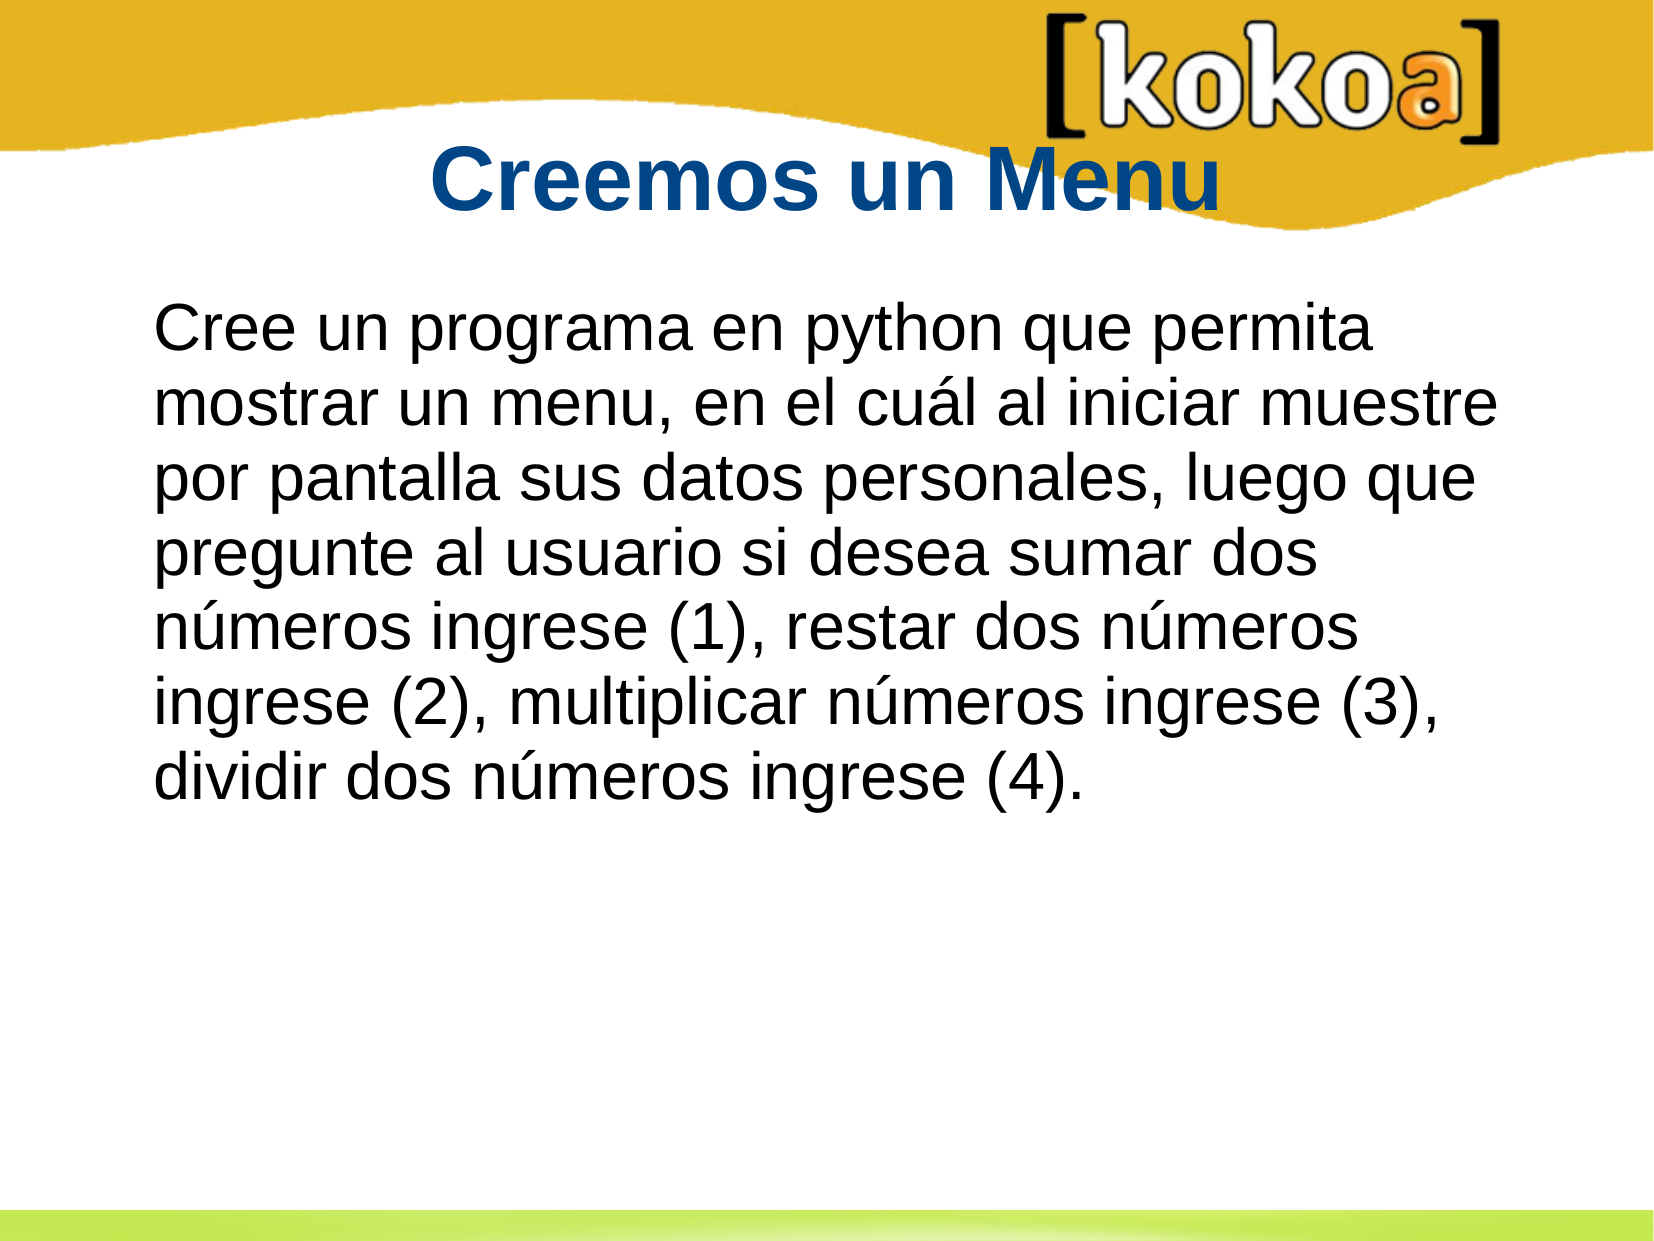

# Creemos un Menu
Cree un programa en python que permita mostrar un menu, en el cuál al iniciar muestre por pantalla sus datos personales, luego que pregunte al usuario si desea sumar dos números ingrese (1), restar dos números ingrese (2), multiplicar números ingrese (3), dividir dos números ingrese (4).